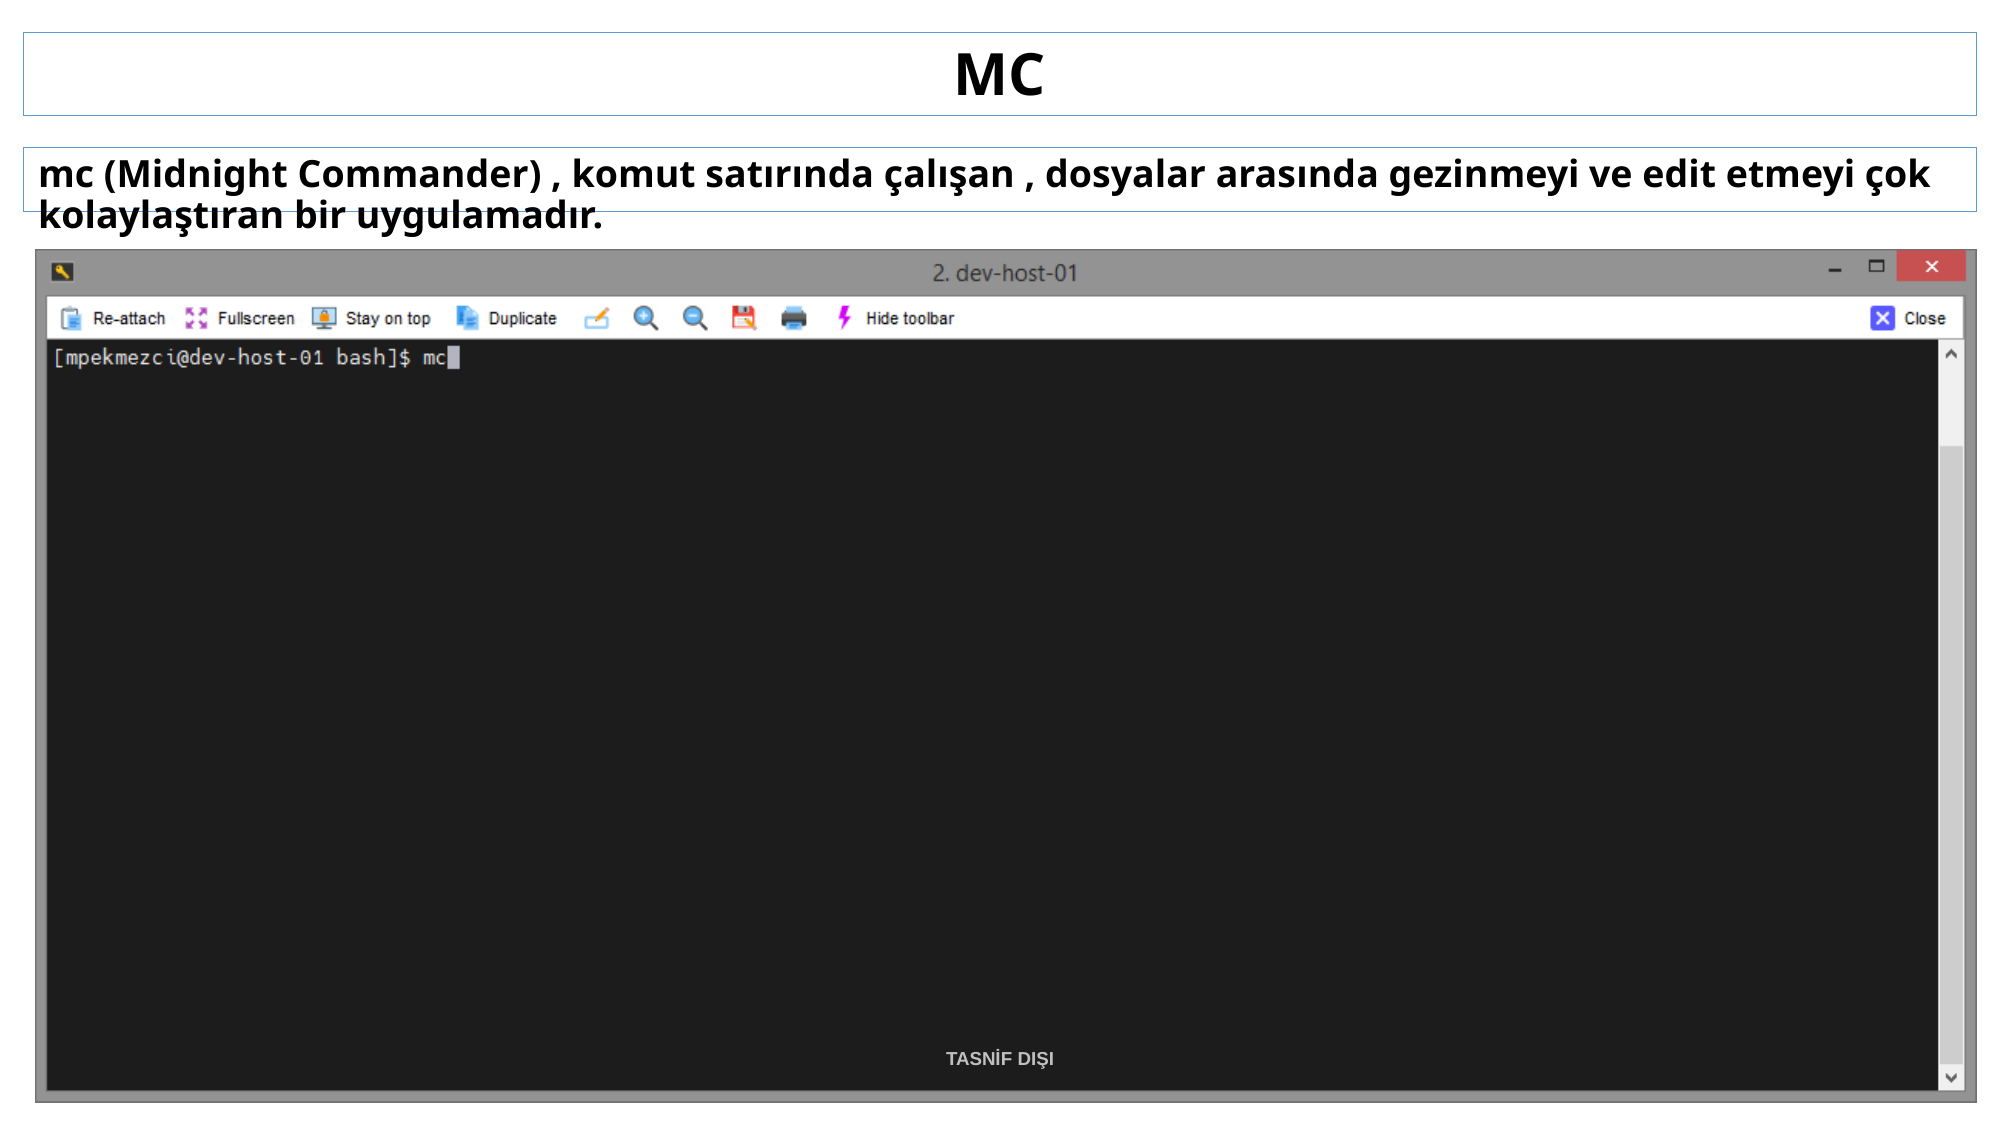

# MC
mc (Midnight Commander) , komut satırında çalışan , dosyalar arasında gezinmeyi ve edit etmeyi çok kolaylaştıran bir uygulamadır.
TASNİF DIŞI